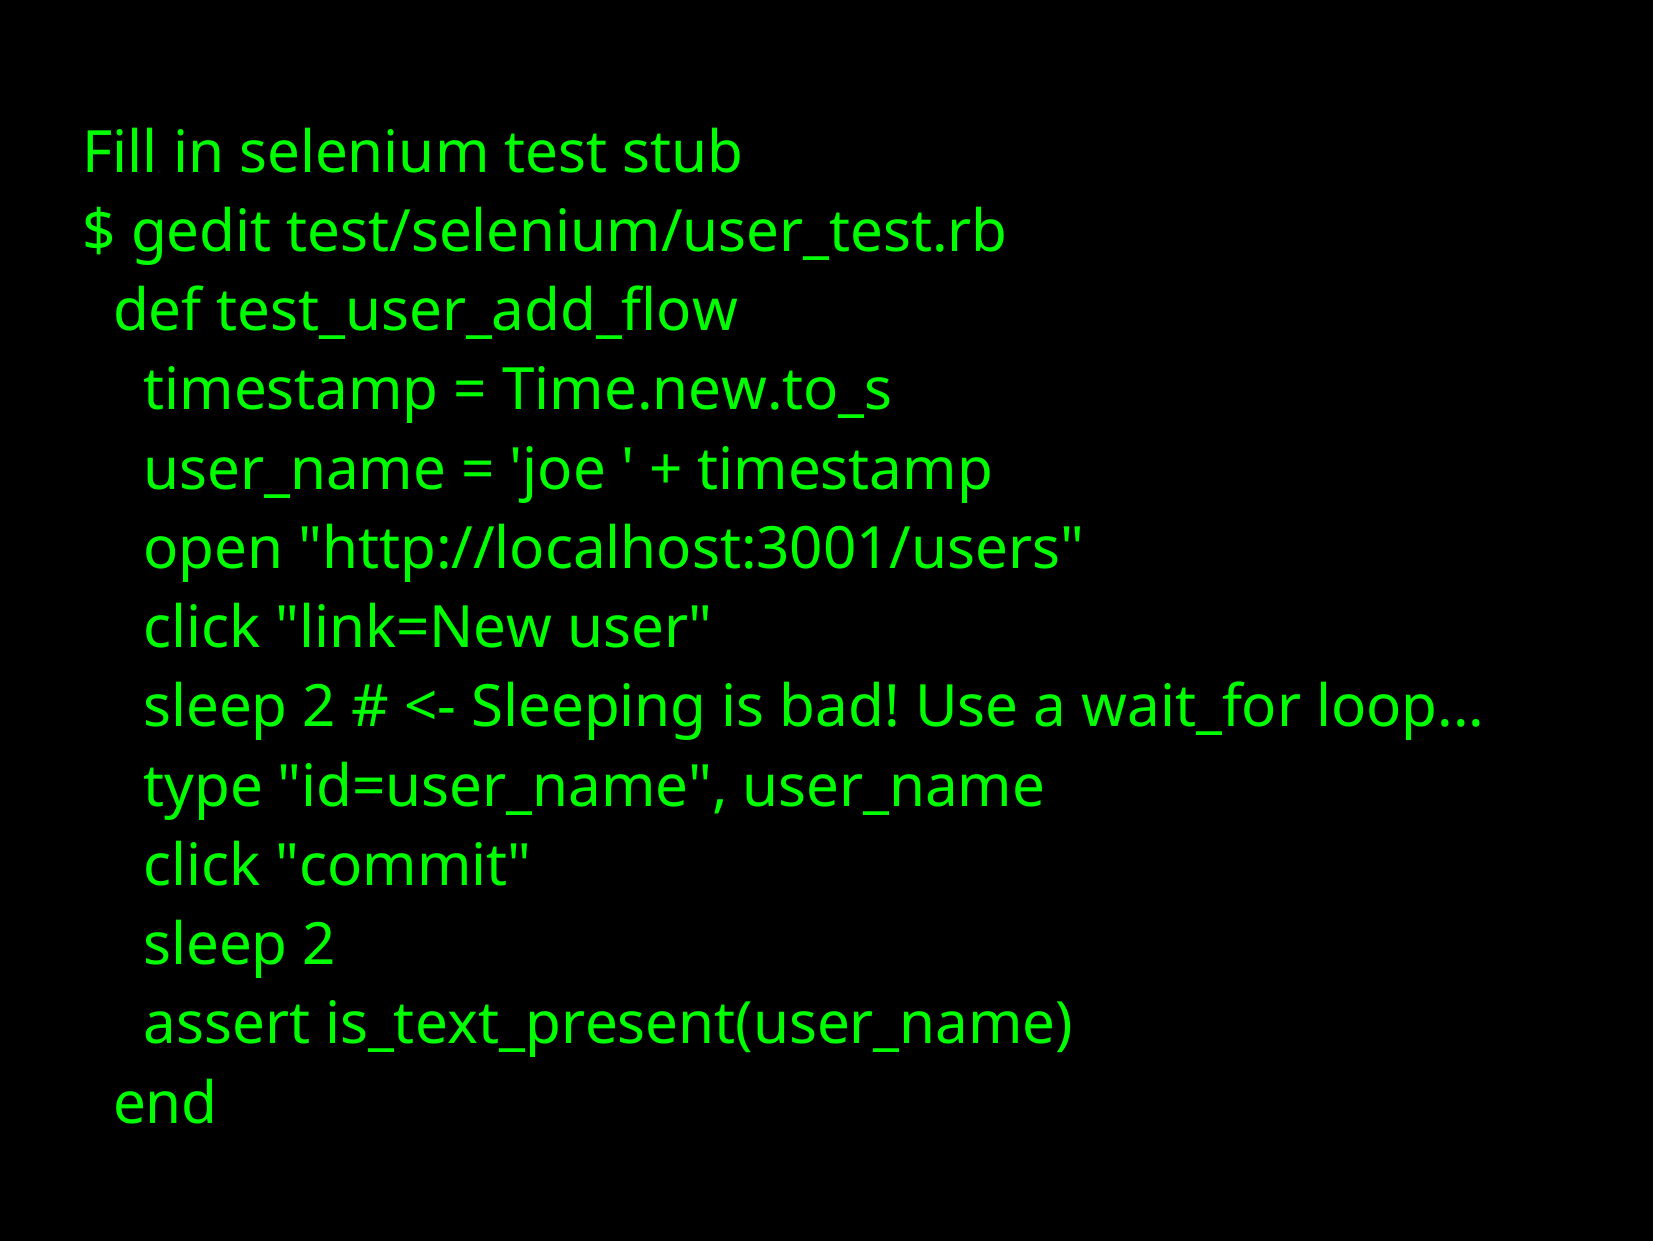

# Fill in selenium test stub $ gedit test/selenium/user_test.rb def test_user_add_flow timestamp = Time.new.to_s user_name = 'joe ' + timestamp open "http://localhost:3001/users" click "link=New user" sleep 2 # <- Sleeping is bad! Use a wait_for loop... type "id=user_name", user_name click "commit" sleep 2 assert is_text_present(user_name) end